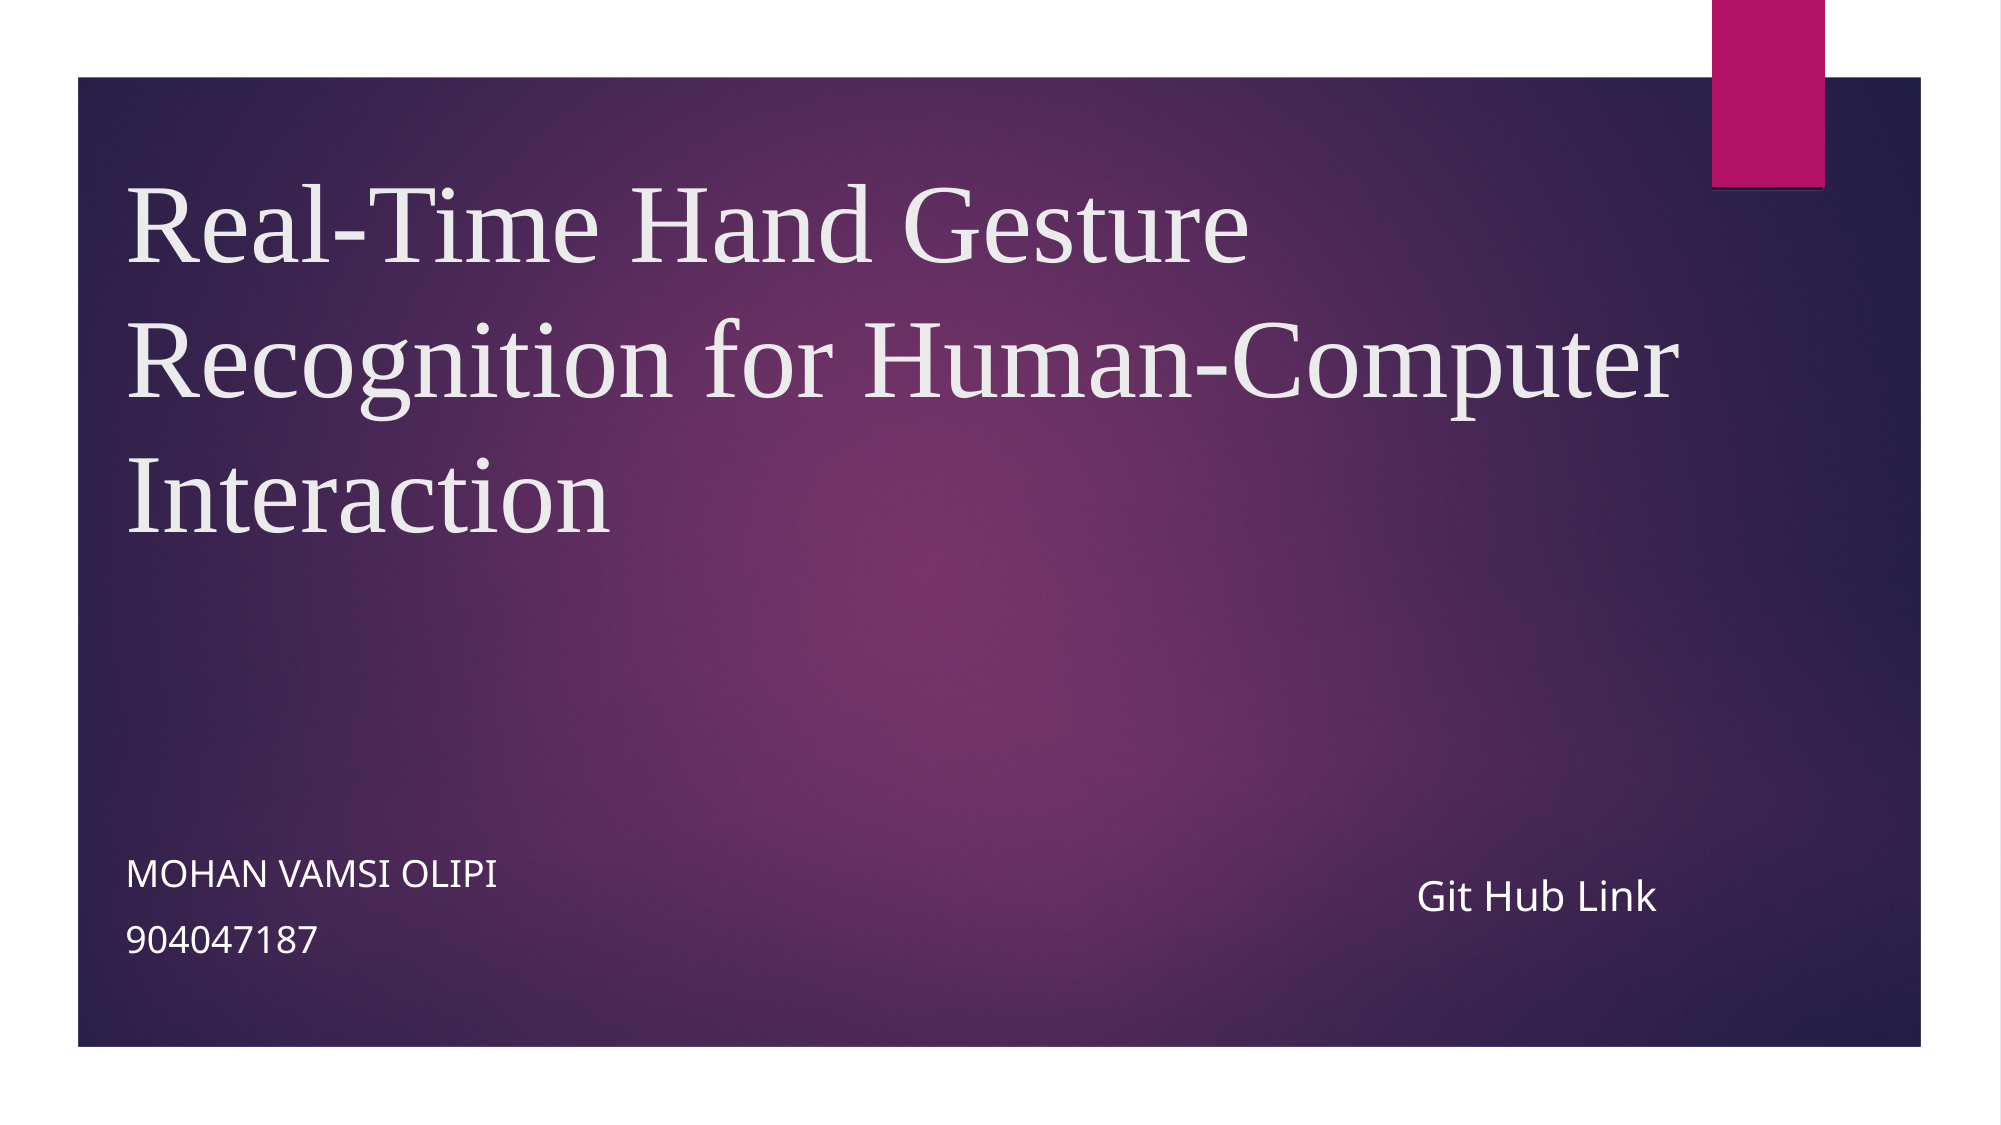

# Real-Time Hand Gesture Recognition for Human-Computer Interaction
Mohan Vamsi Olipi
904047187
Git Hub Link